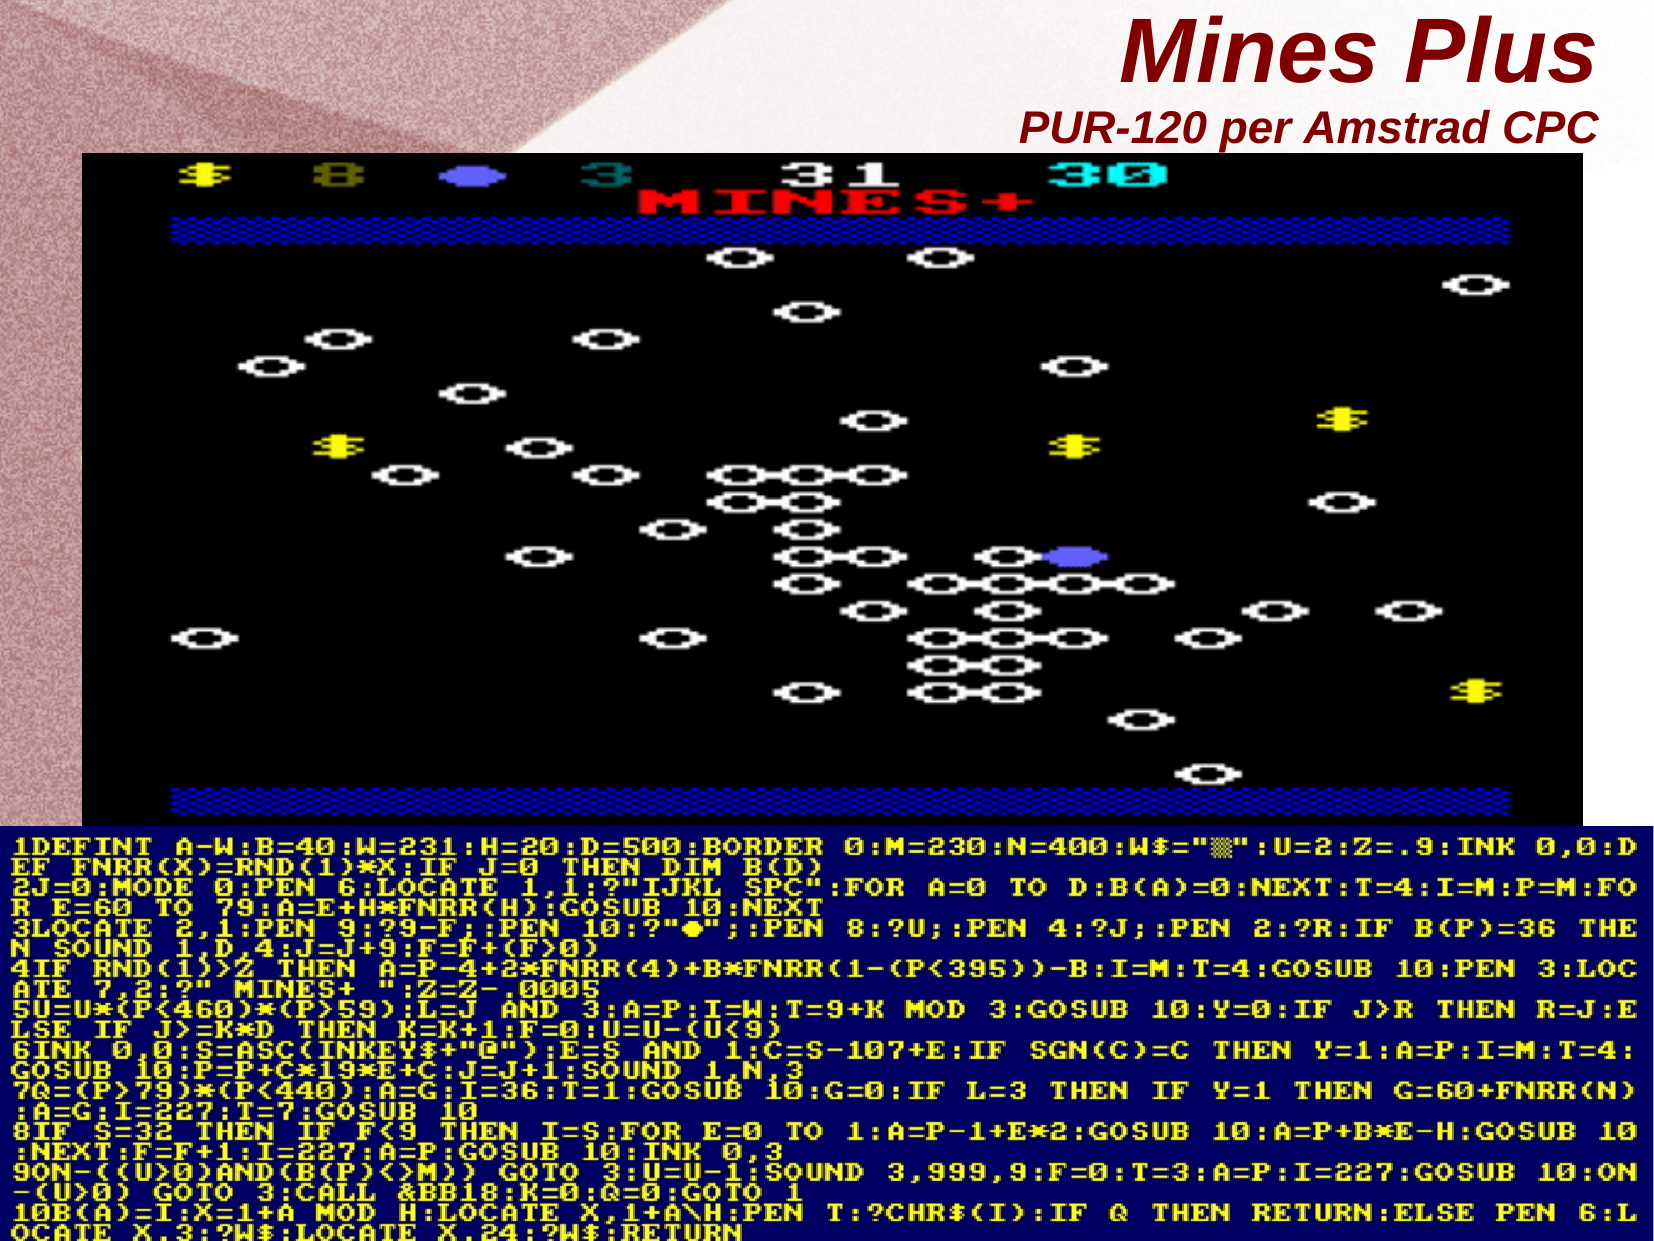

# Mines Plus PUR-120 per Amstrad CPC